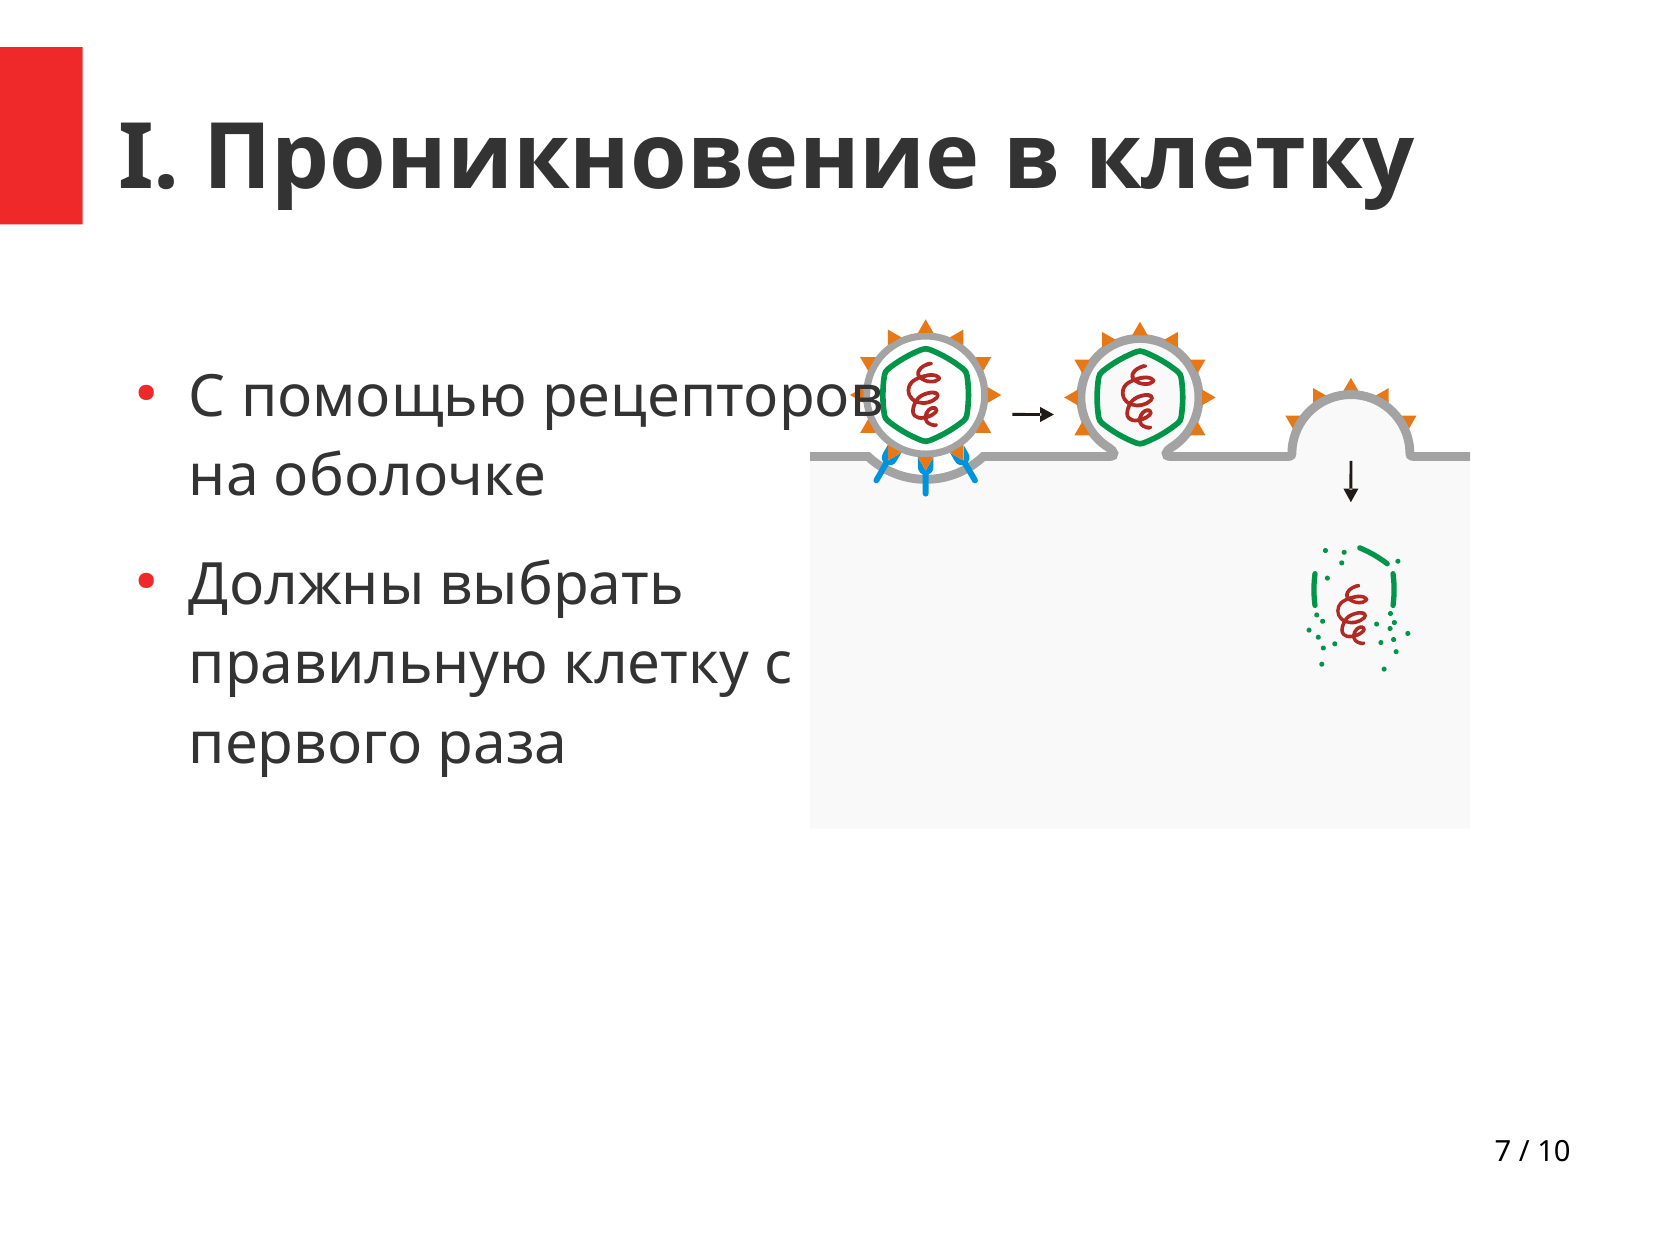

# I. Проникновение в клетку
С помощью рецепторов на оболочке
Должны выбрать правильную клетку с первого раза
7